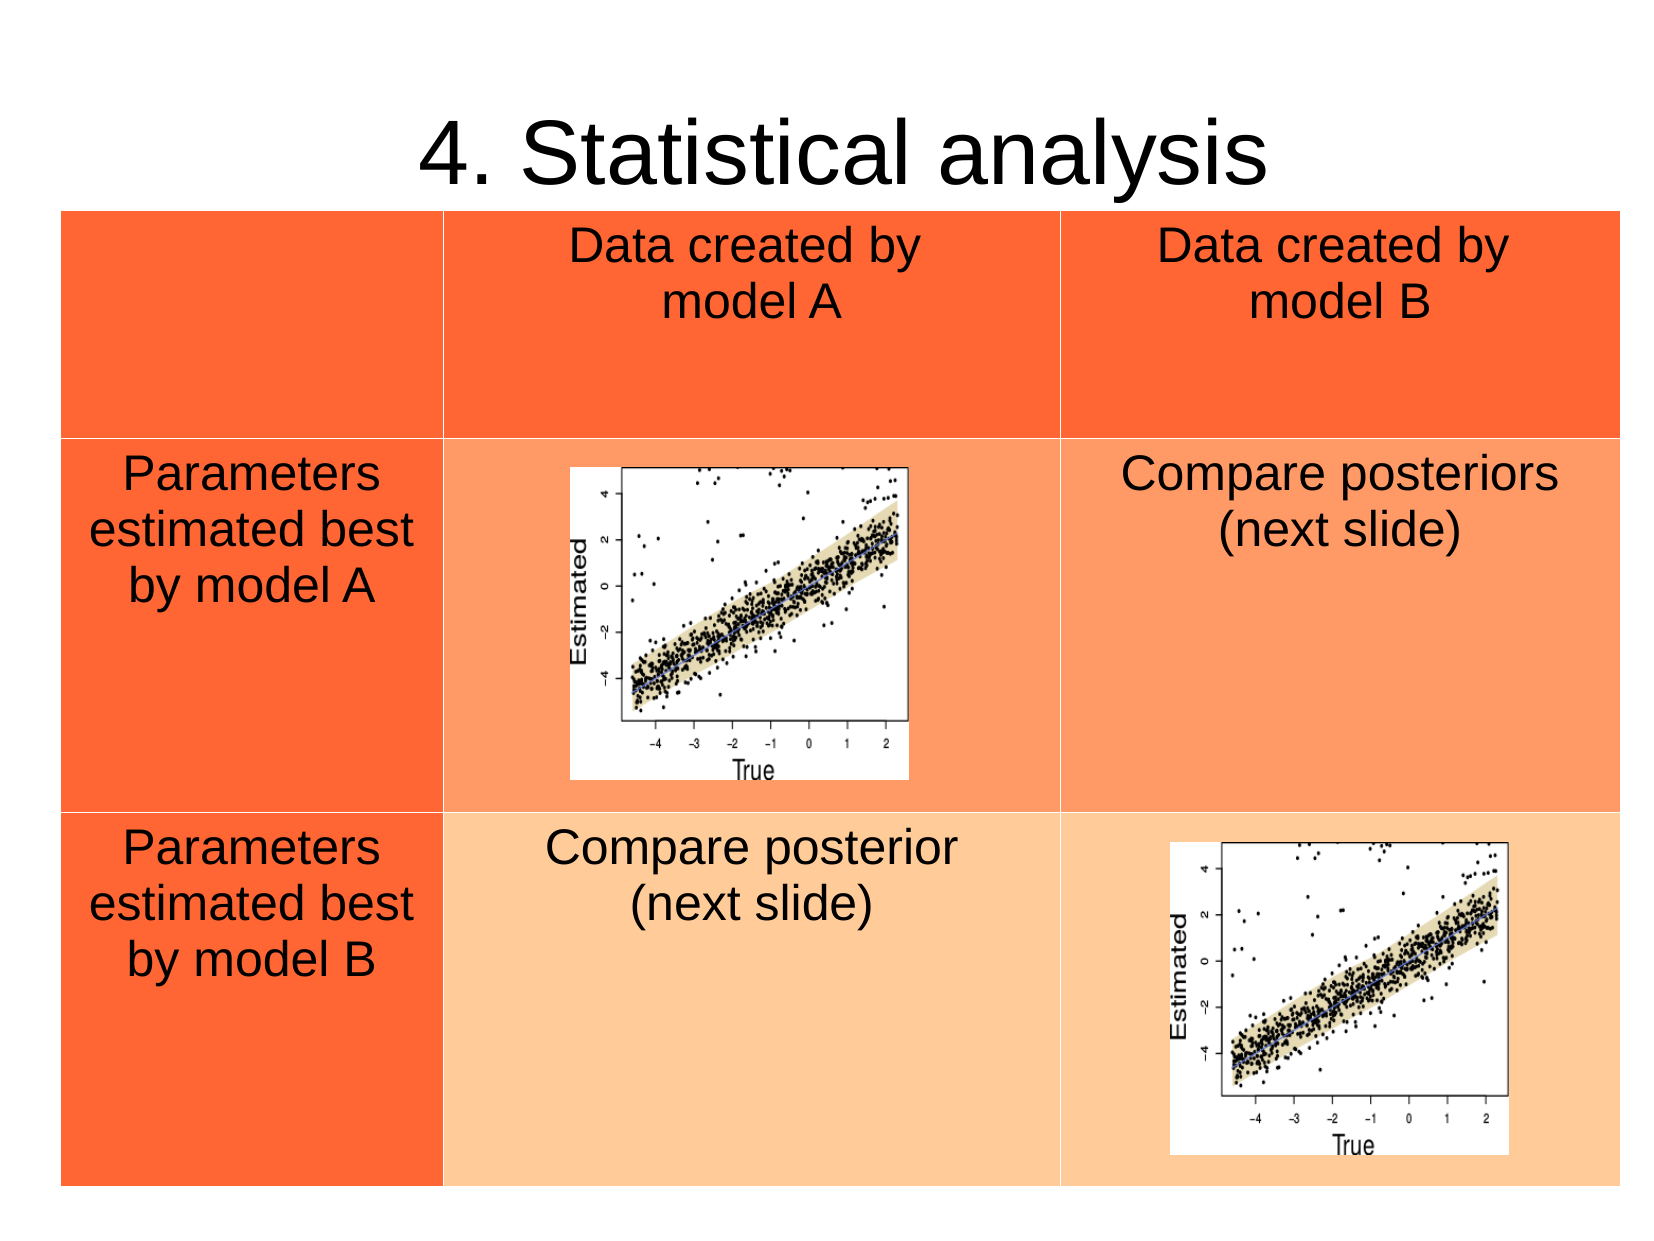

# 4. Statistical analysis
| | Data created by model A | Data created by model B |
| --- | --- | --- |
| Parameters estimated best by model A | | Compare posteriors (next slide) |
| Parameters estimated best by model B | Compare posterior (next slide) | |